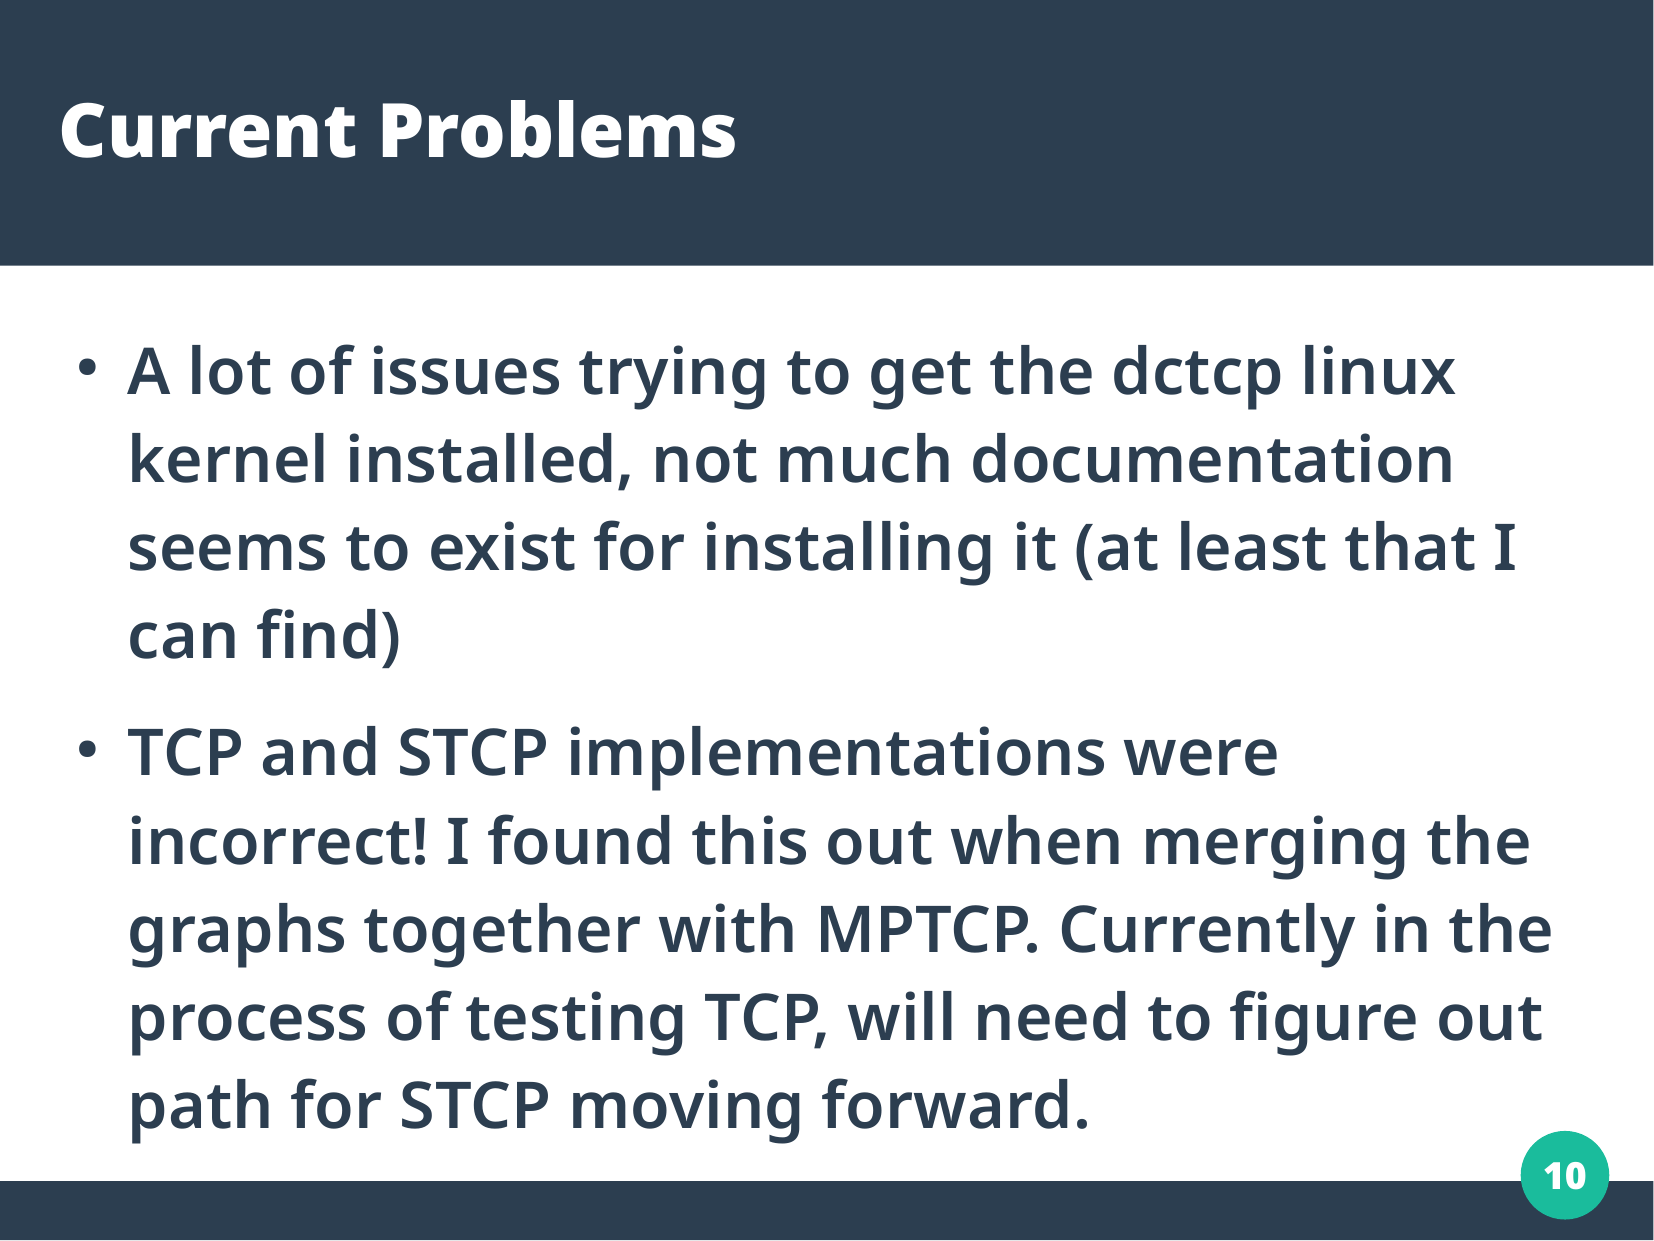

# Current Problems
A lot of issues trying to get the dctcp linux kernel installed, not much documentation seems to exist for installing it (at least that I can find)
TCP and STCP implementations were incorrect! I found this out when merging the graphs together with MPTCP. Currently in the process of testing TCP, will need to figure out path for STCP moving forward.
10